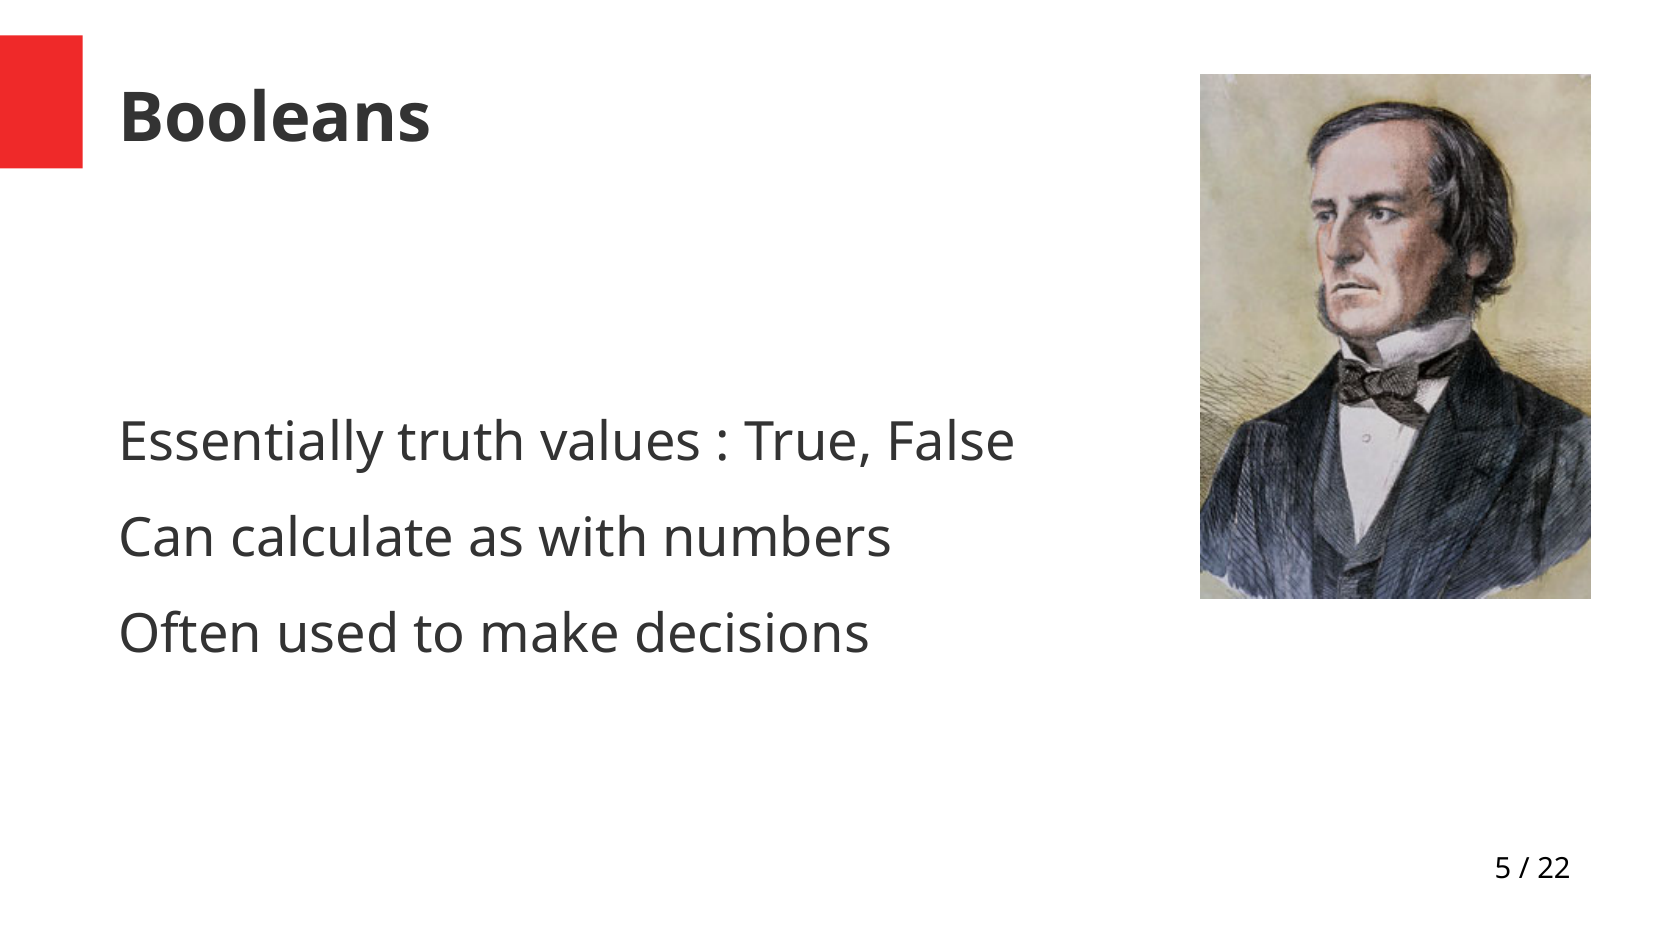

# Booleans
Essentially truth values : True, False
Can calculate as with numbers
Often used to make decisions
5